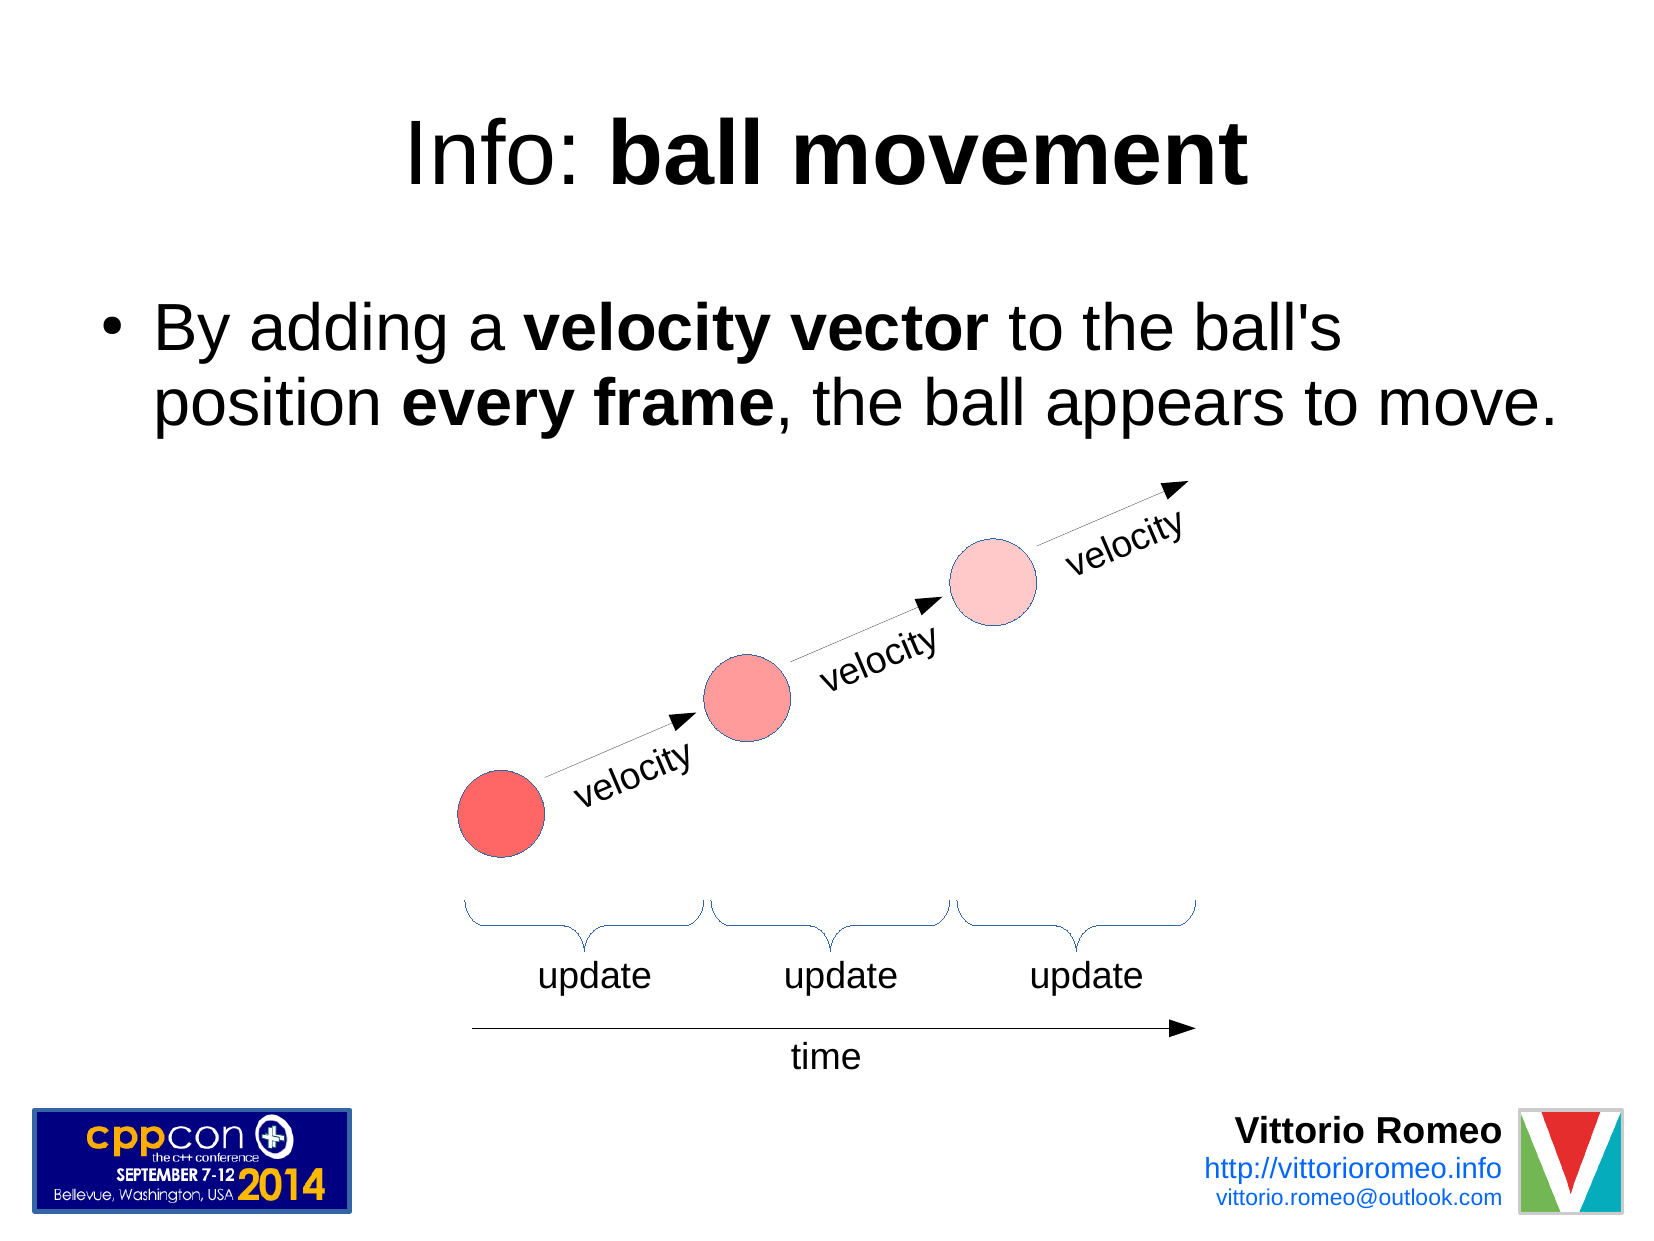

# Info: ball movement
By adding a velocity vector to the ball's position every frame, the ball appears to move.
velocity
velocity
velocity
update
update
update
time